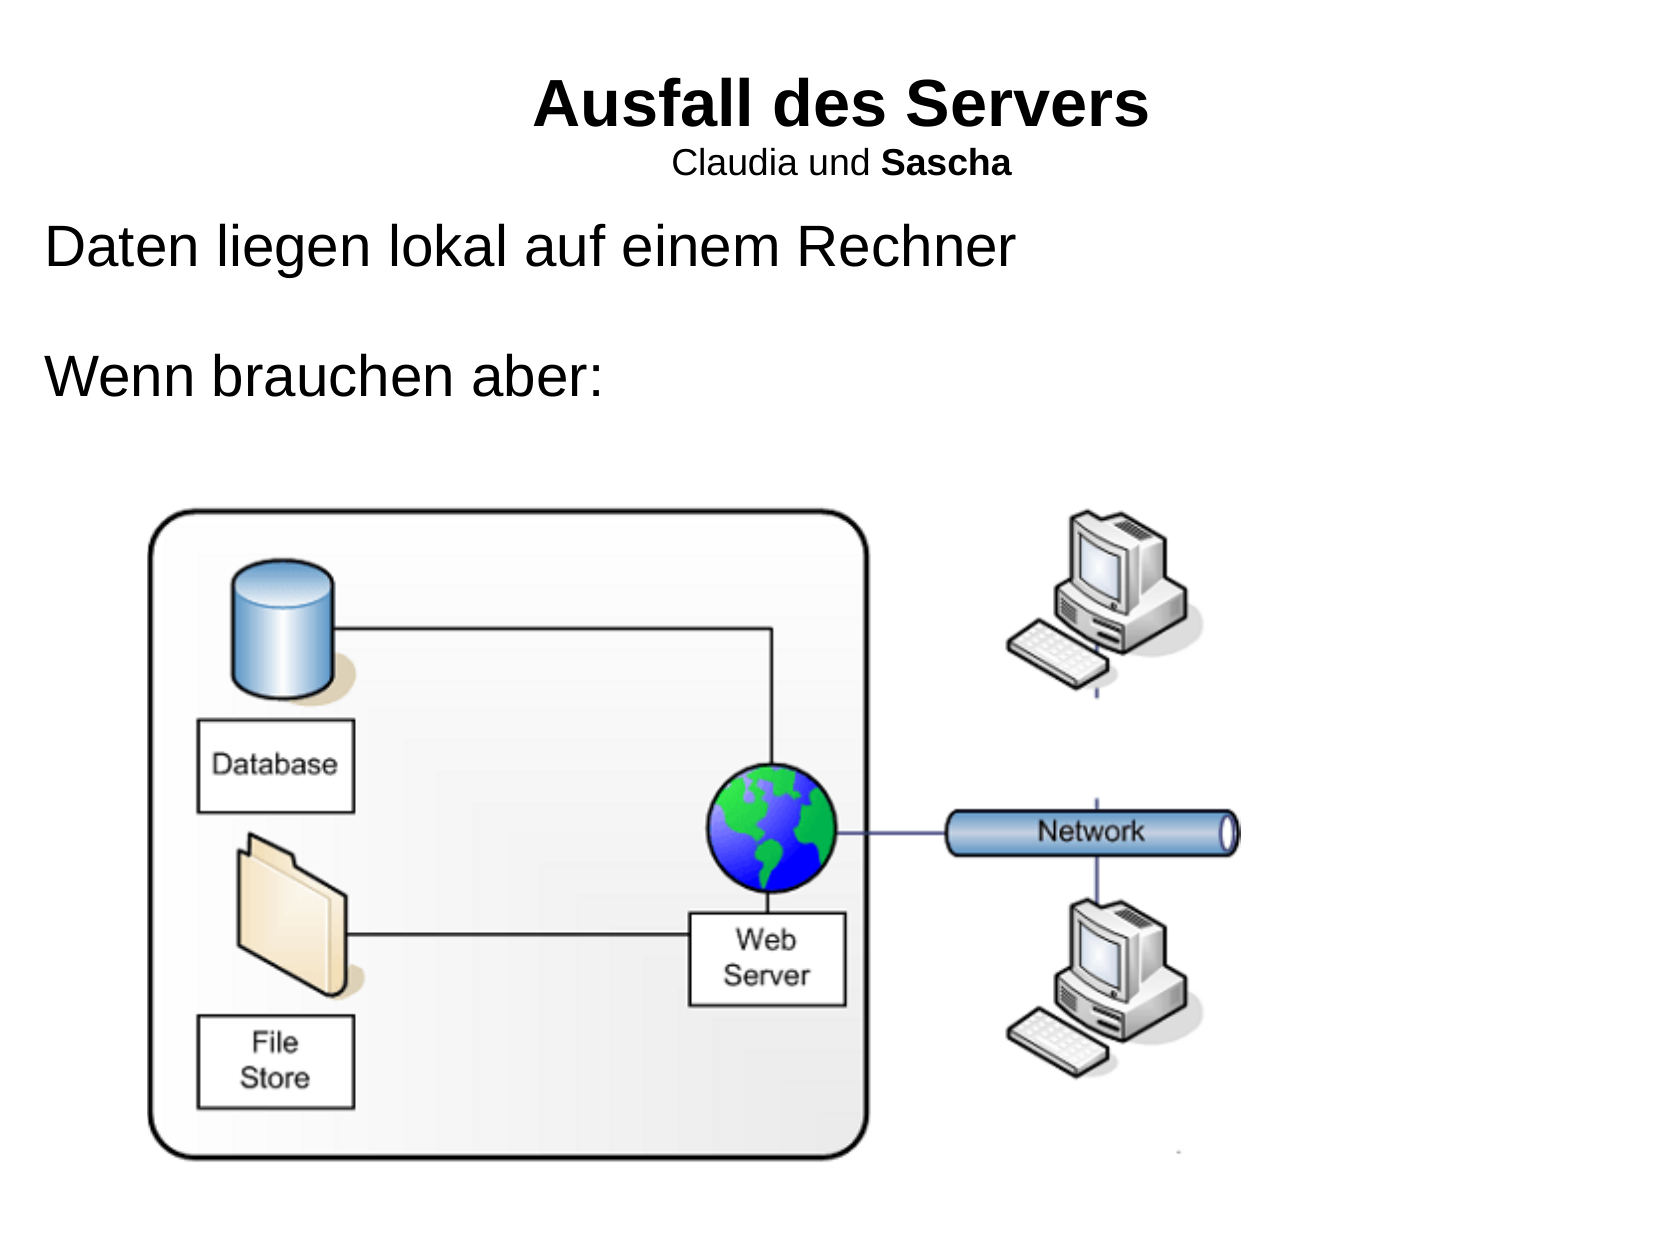

Ausfall des Servers
Claudia und Sascha
Daten liegen lokal auf einem Rechner
Wenn brauchen aber: